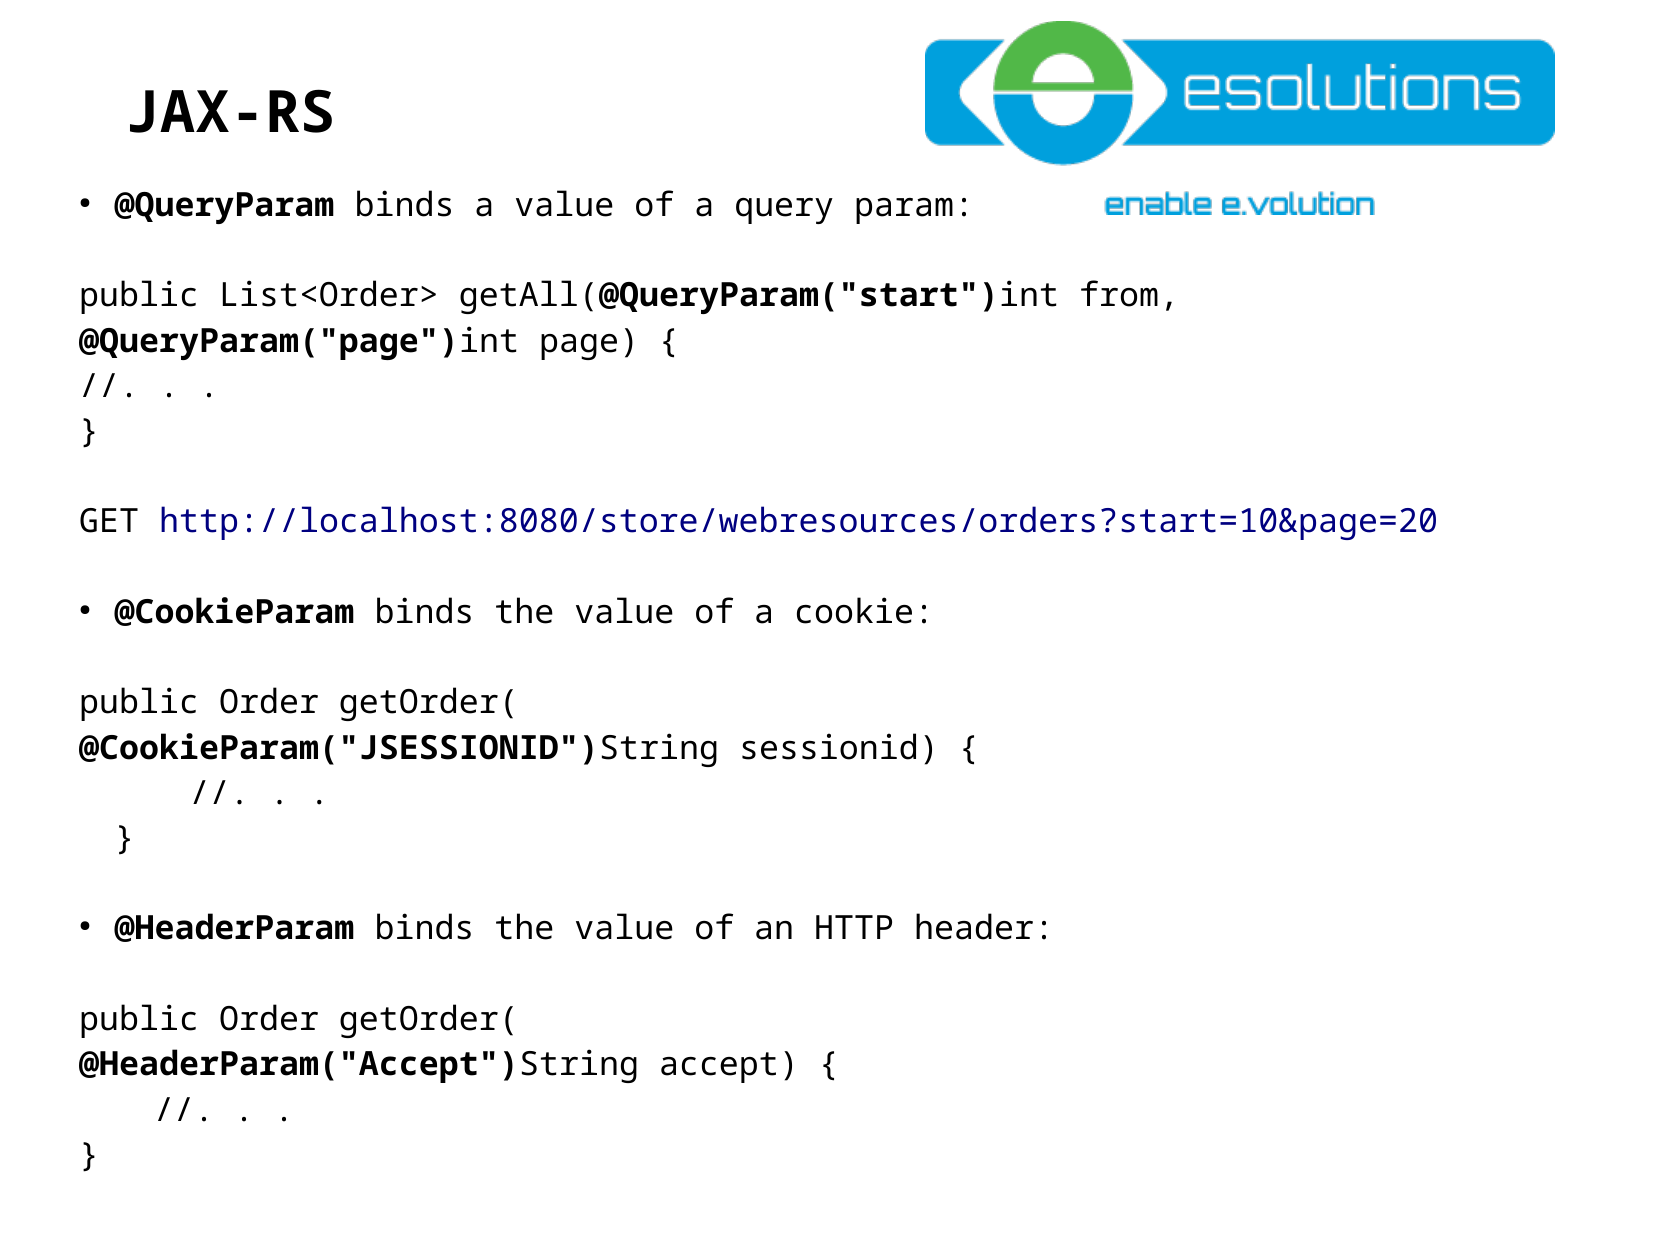

JAX-RS
# @QueryParam binds a value of a query param:
public List<Order> getAll(@QueryParam("start")int from,
@QueryParam("page")int page) {
//. . .
}
GET http://localhost:8080/store/webresources/orders?start=10&page=20
@CookieParam binds the value of a cookie:
public Order getOrder(
@CookieParam("JSESSIONID")String sessionid) {
	//. . .
}
@HeaderParam binds the value of an HTTP header:
public Order getOrder(
@HeaderParam("Accept")String accept) {
	//. . .
}